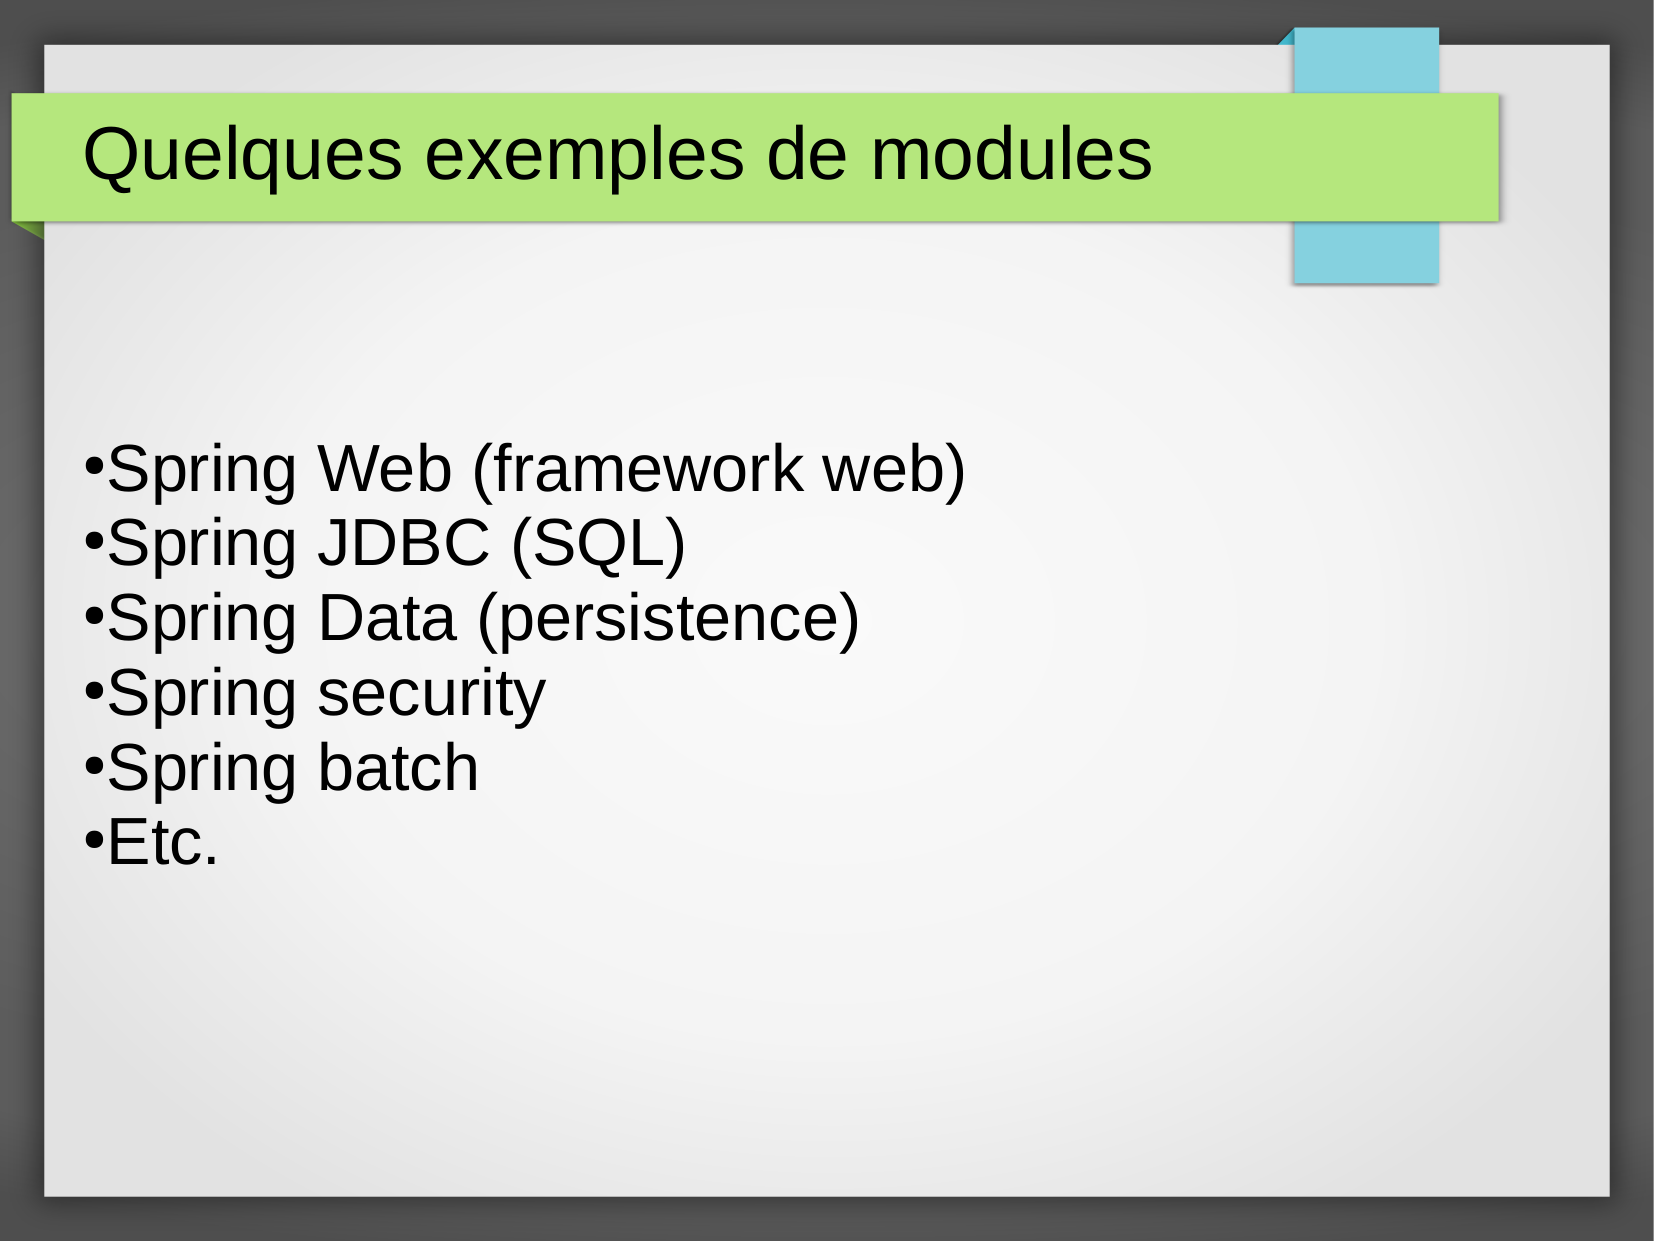

# Quelques exemples de modules
Spring Web (framework web)
Spring JDBC (SQL)
Spring Data (persistence)
Spring security
Spring batch
Etc.